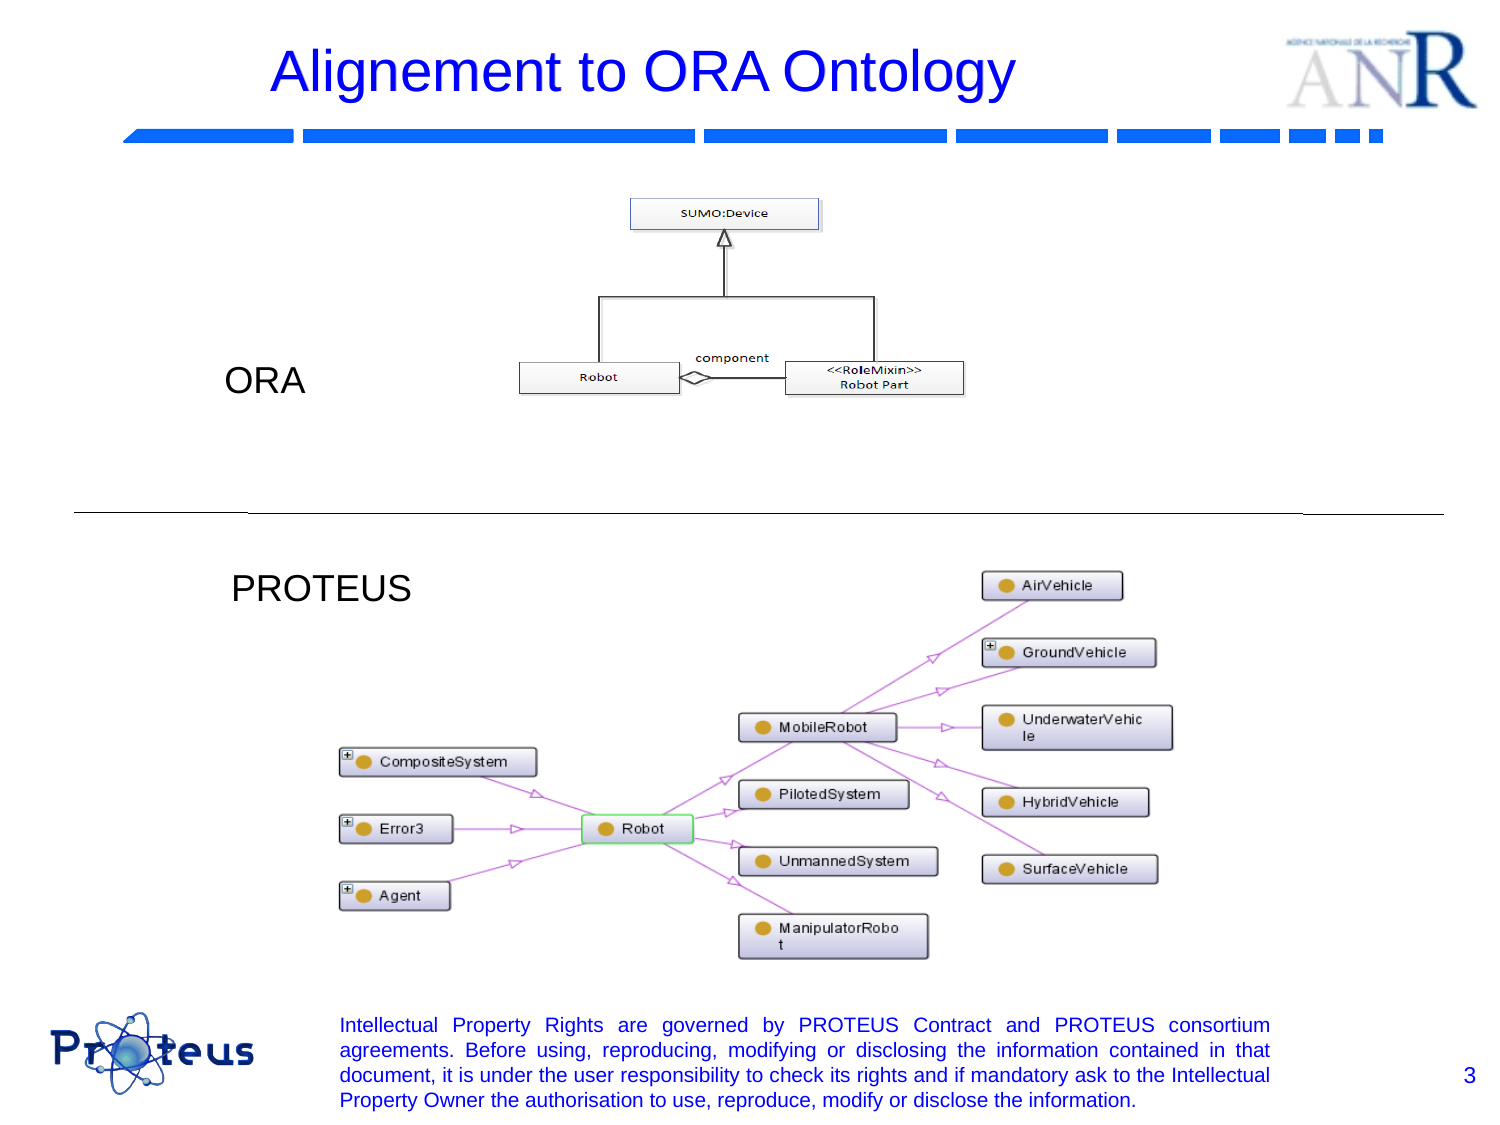

# Alignement to ORA Ontology
ORA
PROTEUS
3